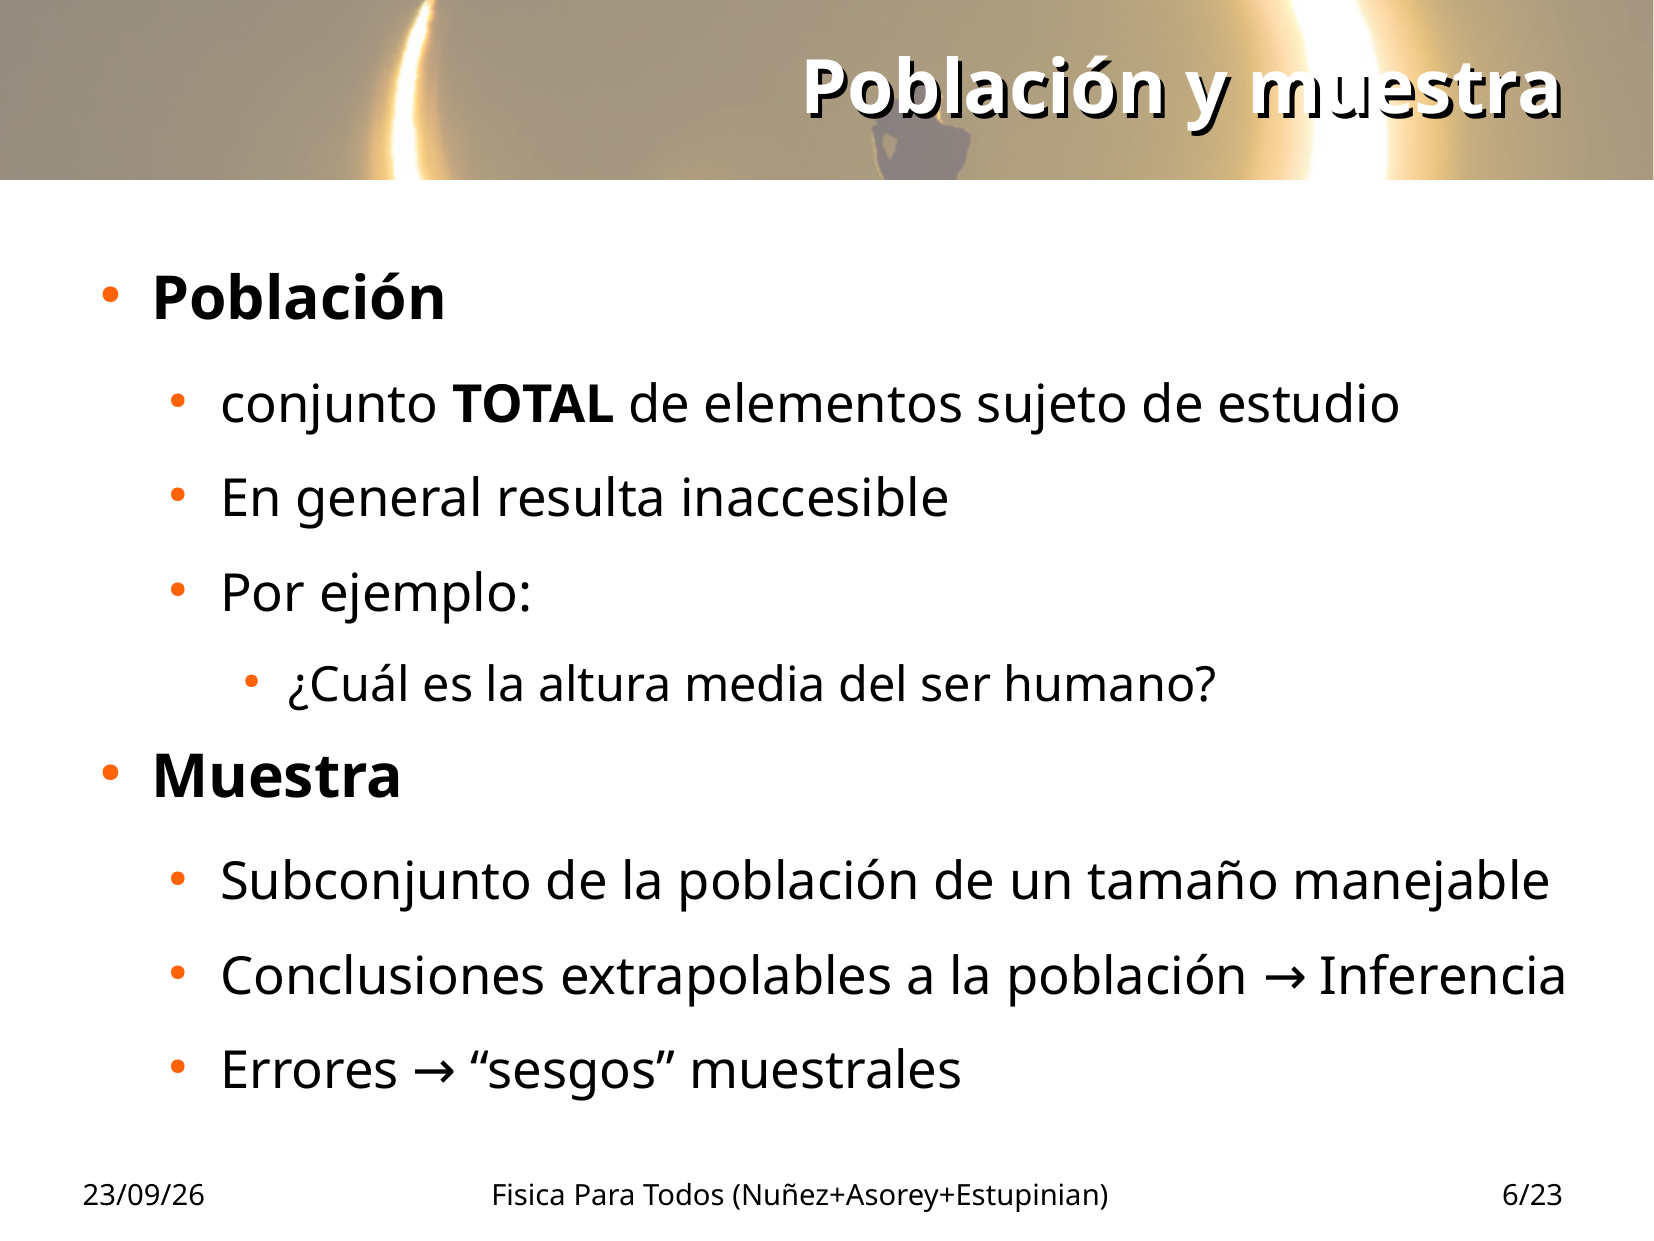

# Población y muestra
Población
conjunto TOTAL de elementos sujeto de estudio
En general resulta inaccesible
Por ejemplo:
¿Cuál es la altura media del ser humano?
Muestra
Subconjunto de la población de un tamaño manejable
Conclusiones extrapolables a la población → Inferencia
Errores → “sesgos” muestrales
Fisica Para Todos (Nuñez+Asorey+Estupinian)
6